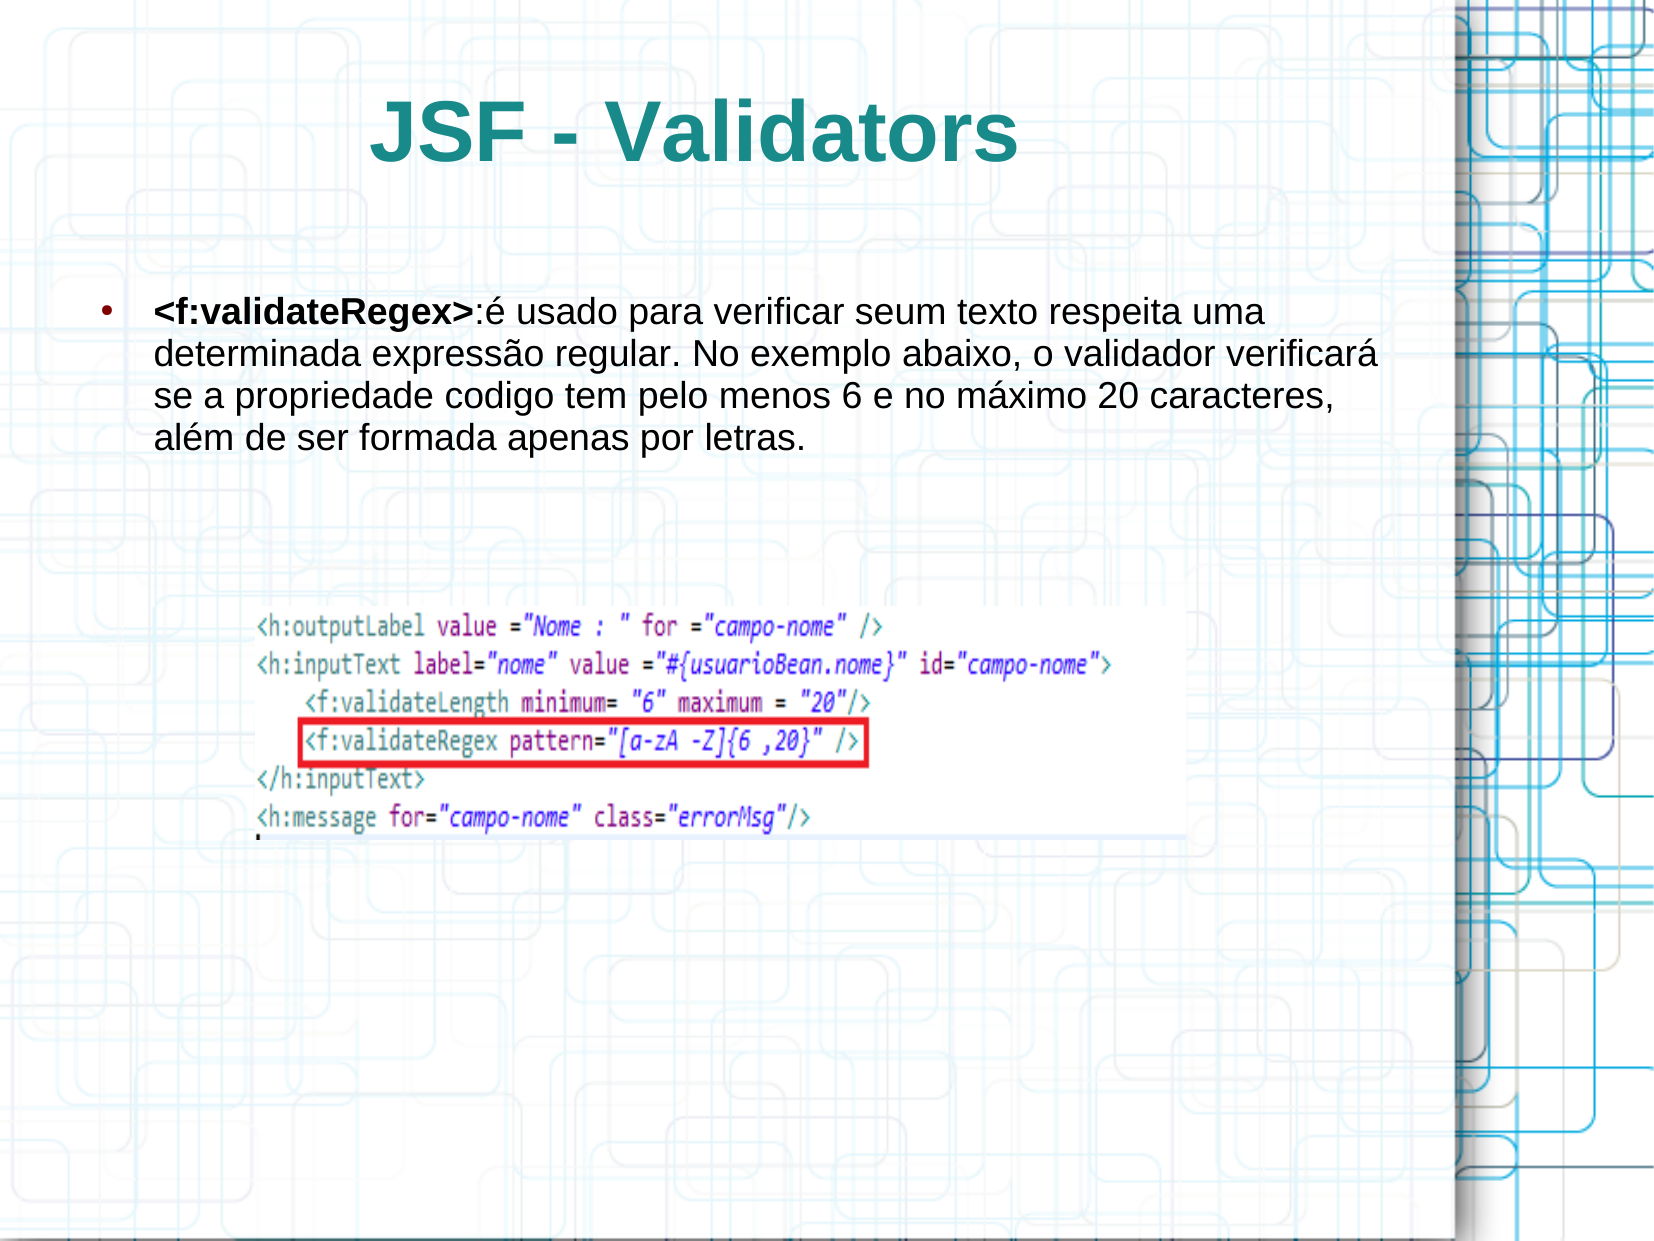

JSF - Validators
#
<f:validateRegex>:é usado para verificar seum texto respeita uma determinada expressão regular. No exemplo abaixo, o validador verificará se a propriedade codigo tem pelo menos 6 e no máximo 20 caracteres, além de ser formada apenas por letras.